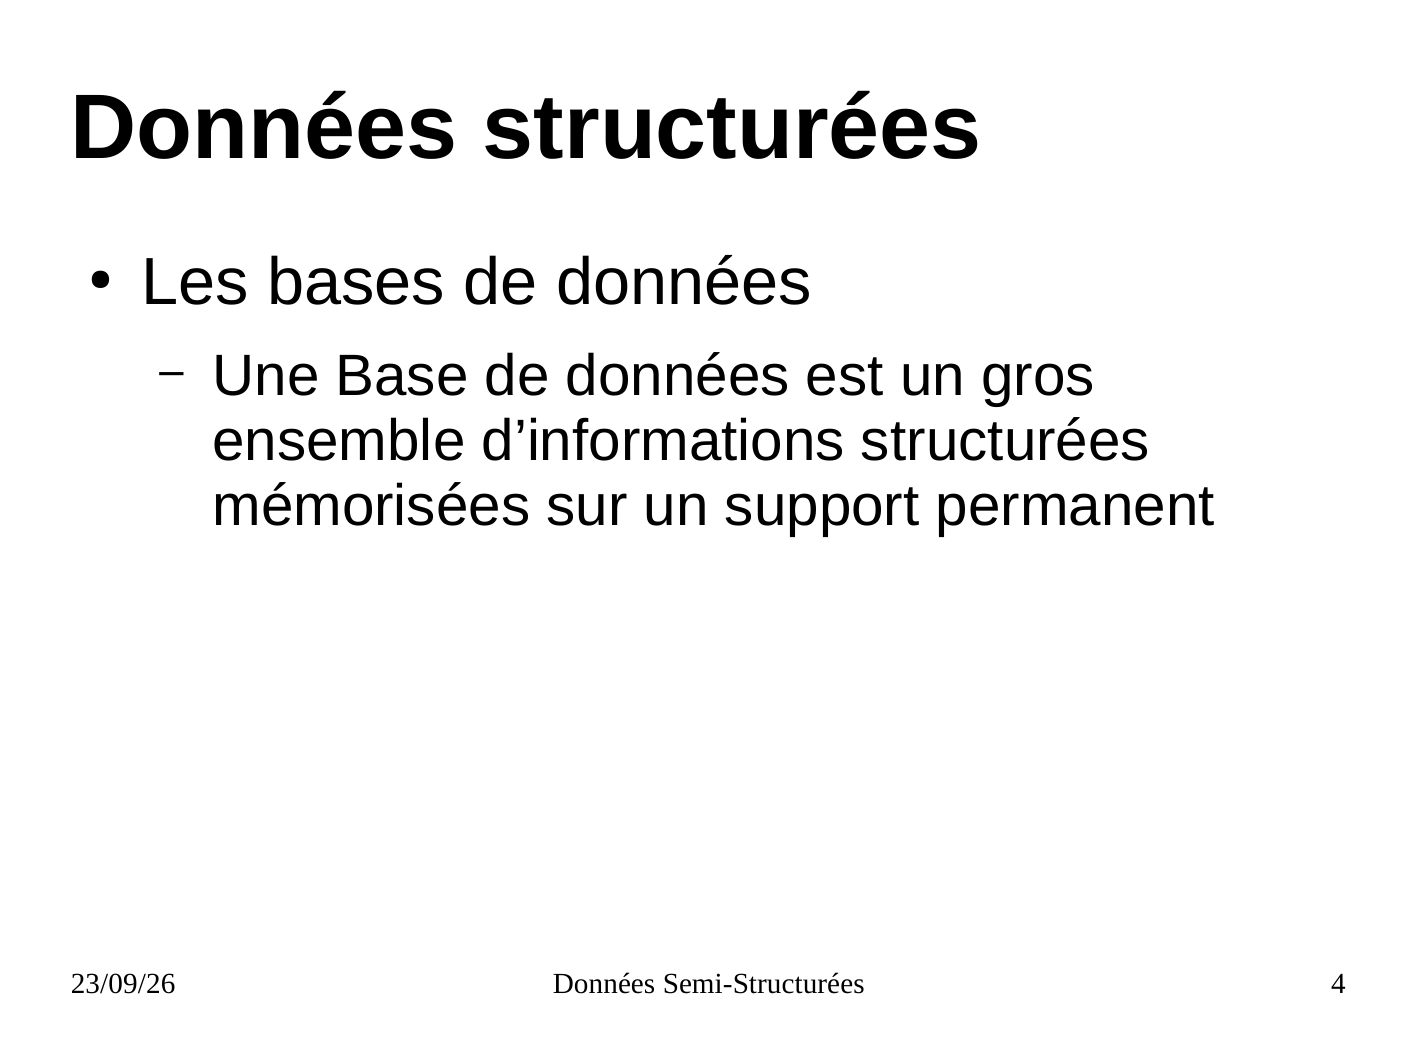

# Données structurées
Les bases de données
Une Base de données est un gros ensemble d’informations structurées mémorisées sur un support permanent
Données Semi-Structurées
4